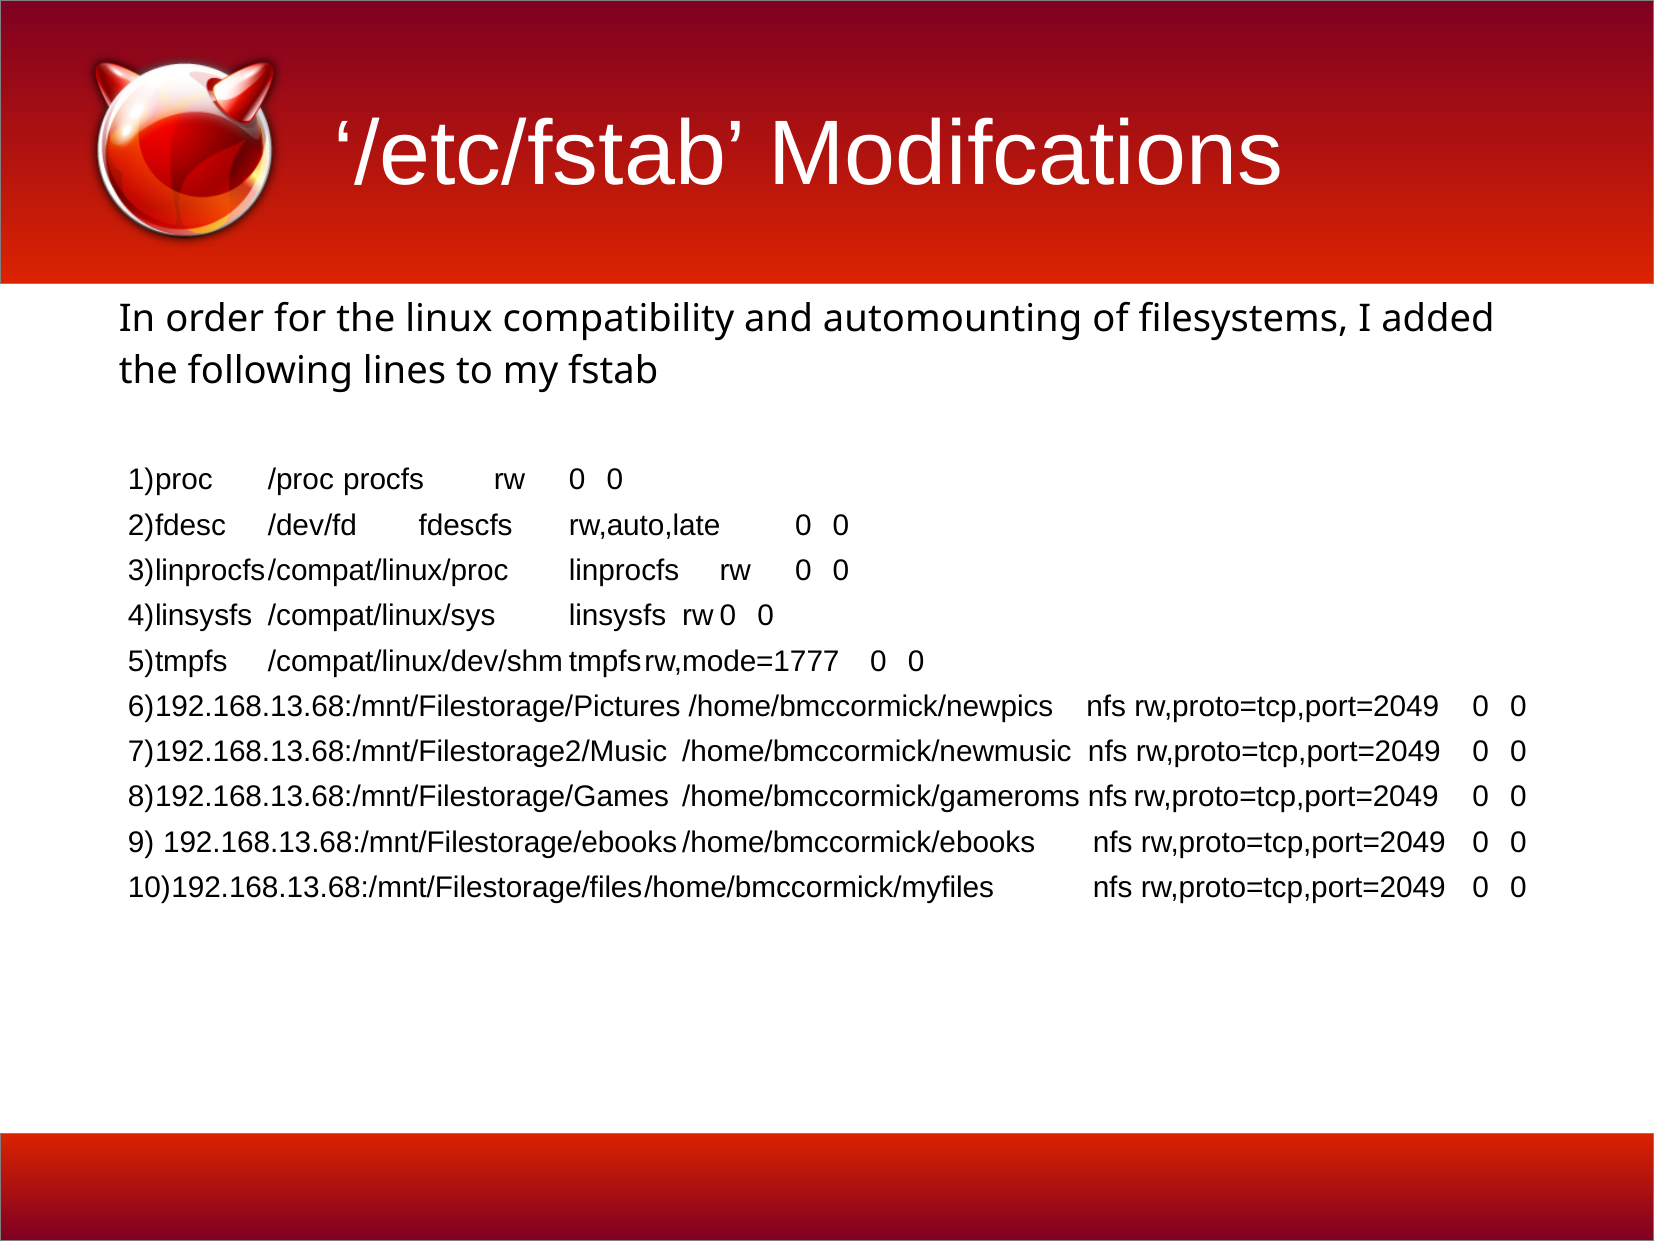

# ‘/etc/fstab’ Modifcations
In order for the linux compatibility and automounting of filesystems, I added the following lines to my fstab
proc					/proc				procfs		rw				0	0
fdesc					/dev/fd				fdescfs		rw,auto,late			0	0
linprocfs				/compat/linux/proc		linprocfs 	rw				0	0
linsysfs				/compat/linux/sys		linsysfs 	rw				0	0
tmpfs					/compat/linux/dev/shm		tmpfs		rw,mode=1777			0	0
192.168.13.68:/mnt/Filestorage/Pictures /home/bmccormick/newpics nfs rw,proto=tcp,port=2049 		0 	0
192.168.13.68:/mnt/Filestorage2/Music 	/home/bmccormick/newmusic nfs rw,proto=tcp,port=2049 		0 	0
192.168.13.68:/mnt/Filestorage/Games 	/home/bmccormick/gameroms nfs	rw,proto=tcp,port=2049 		0 	0
 192.168.13.68:/mnt/Filestorage/ebooks	/home/bmccormick/ebooks nfs rw,proto=tcp,port=2049		0	0
 192.168.13.68:/mnt/Filestorage/files	/home/bmccormick/myfiles nfs rw,proto=tcp,port=2049		0	0